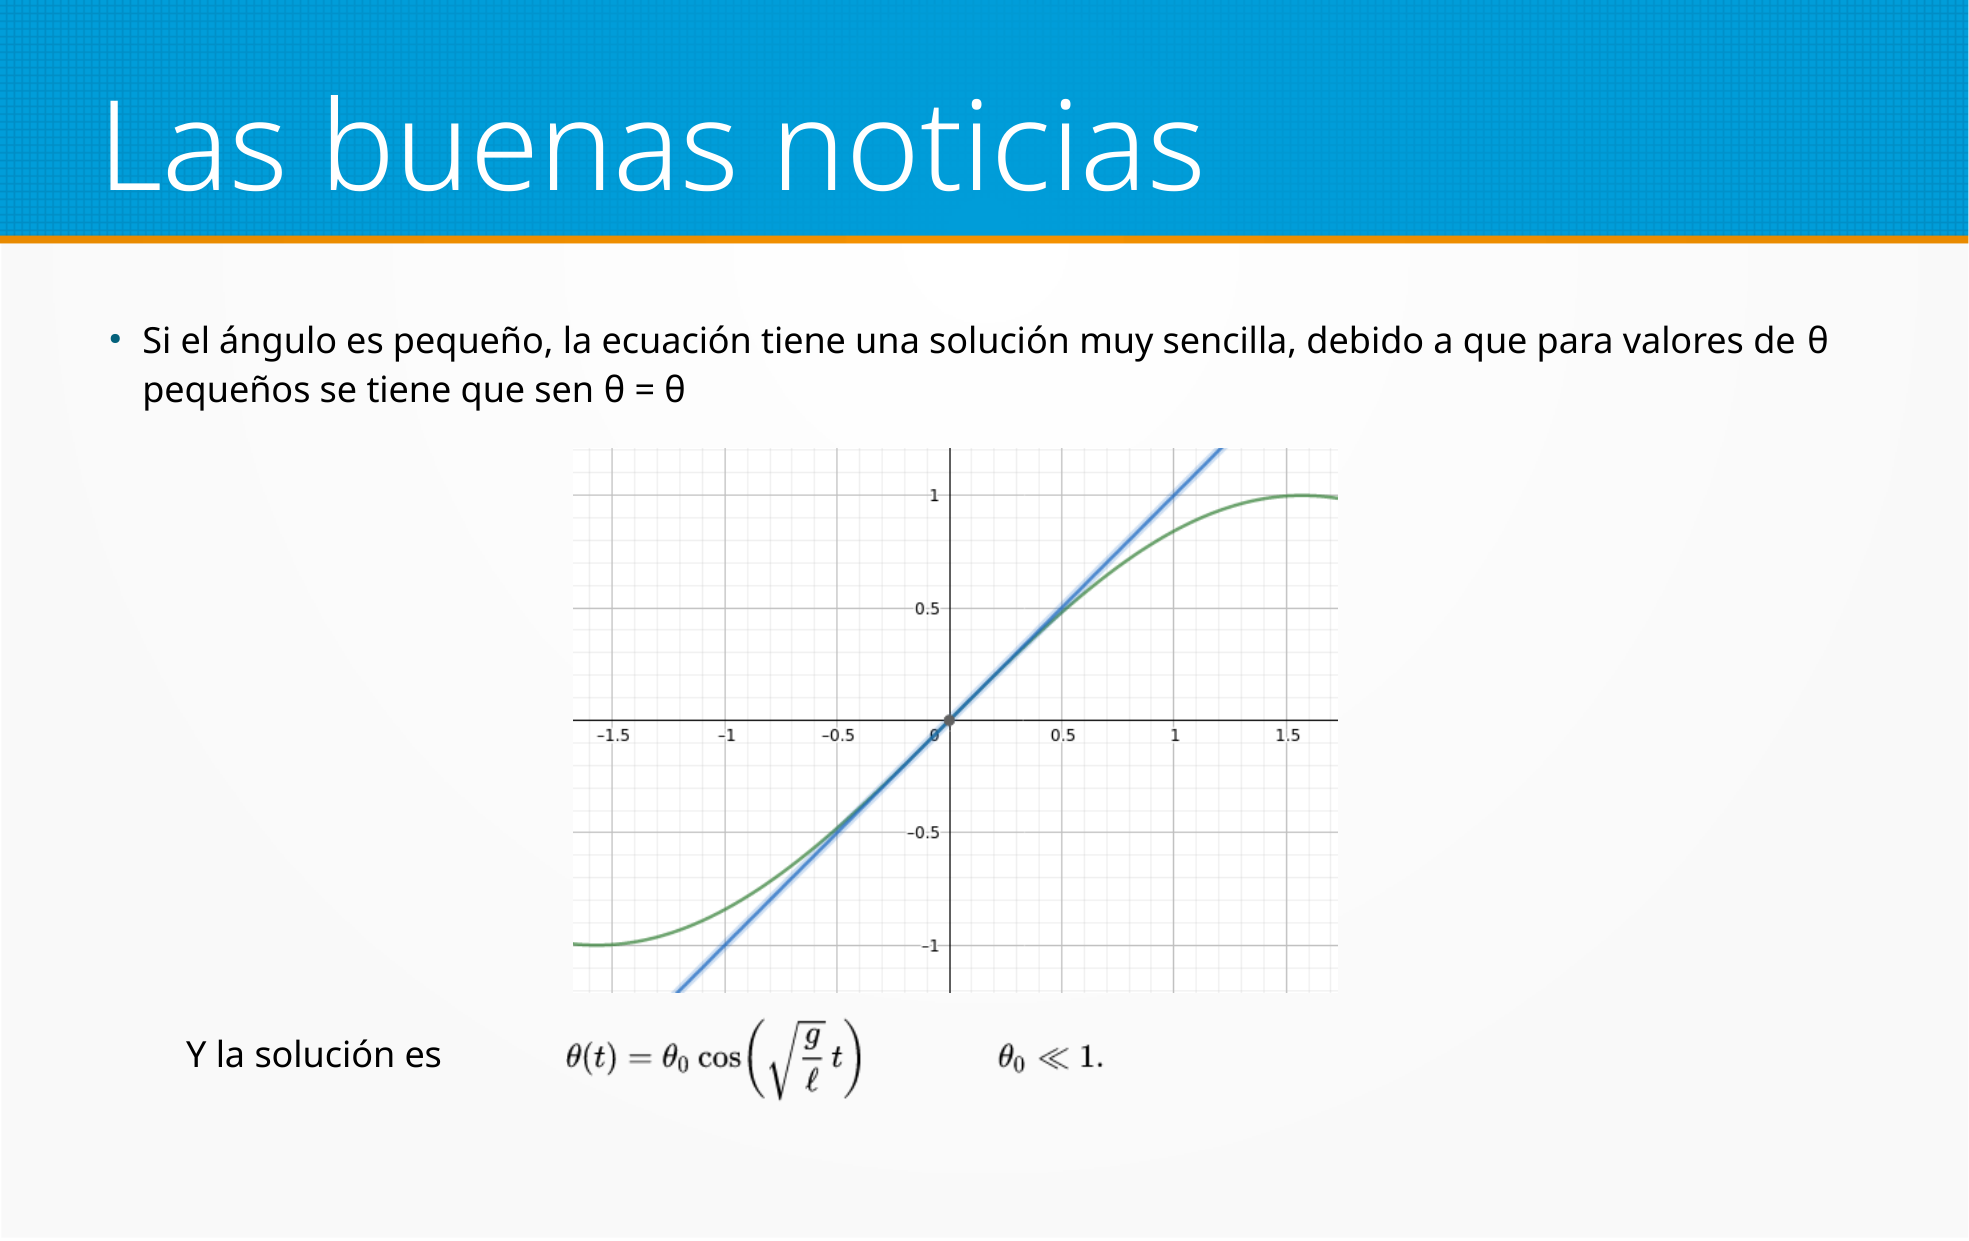

# Las buenas noticias
Si el ángulo es pequeño, la ecuación tiene una solución muy sencilla, debido a que para valores de θ pequeños se tiene que sen θ = θ
Y la solución es